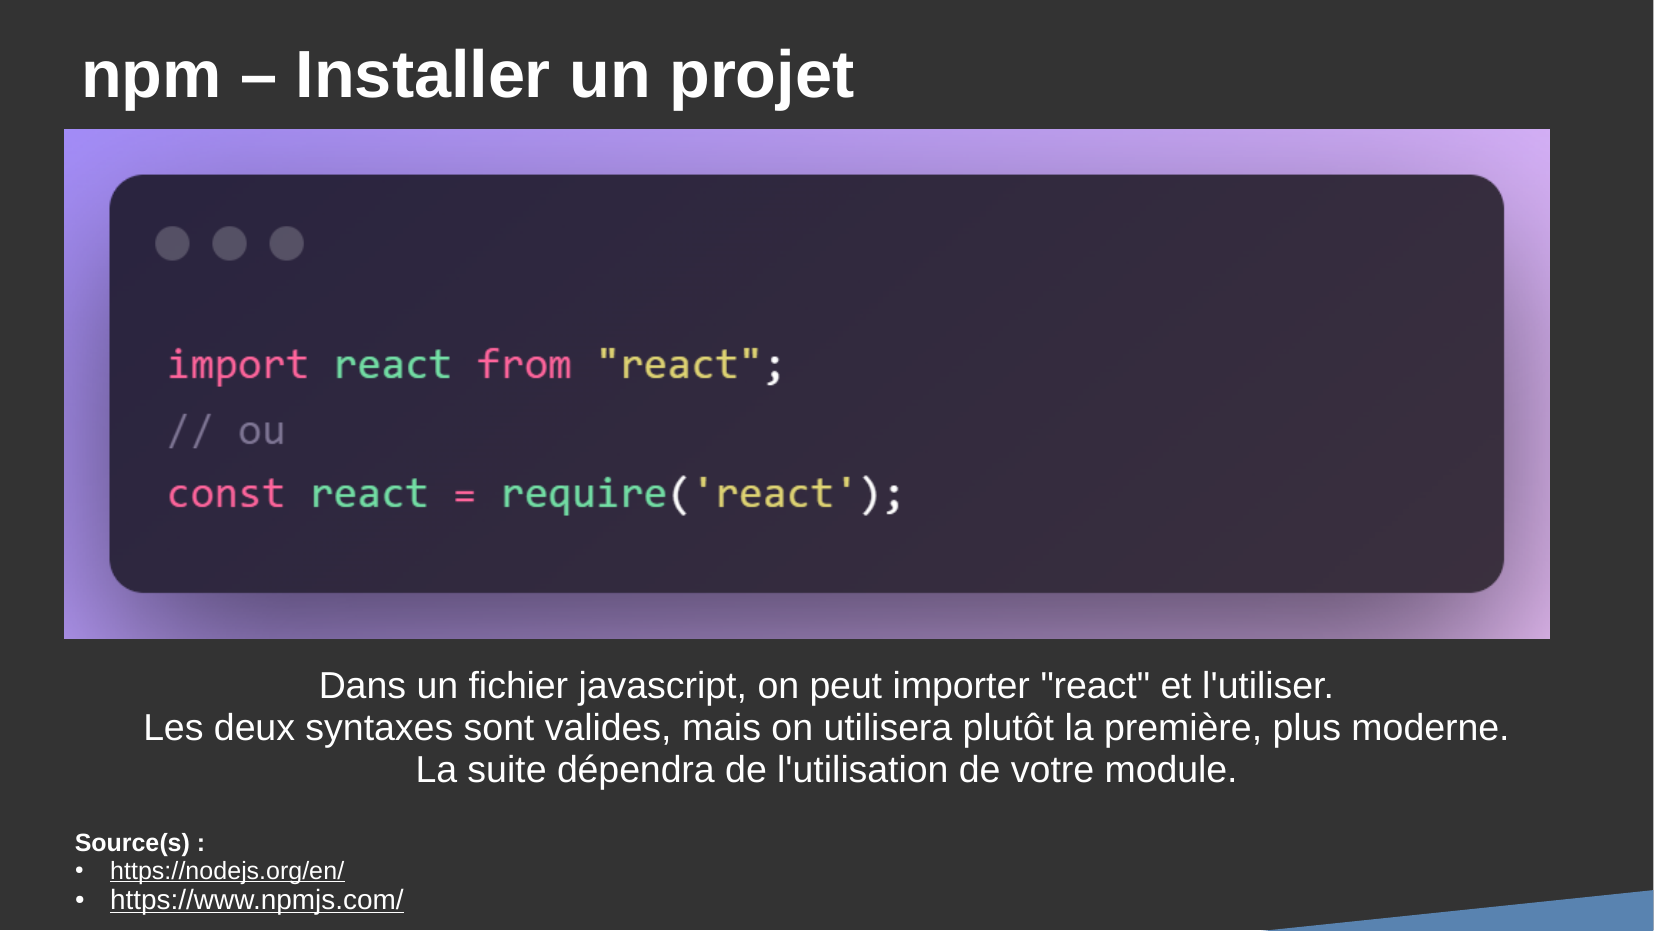

# npm – Installer un projet
Dans un fichier javascript, on peut importer "react" et l'utiliser.
Les deux syntaxes sont valides, mais on utilisera plutôt la première, plus moderne.
La suite dépendra de l'utilisation de votre module.
Source(s) :
https://nodejs.org/en/
https://www.npmjs.com/